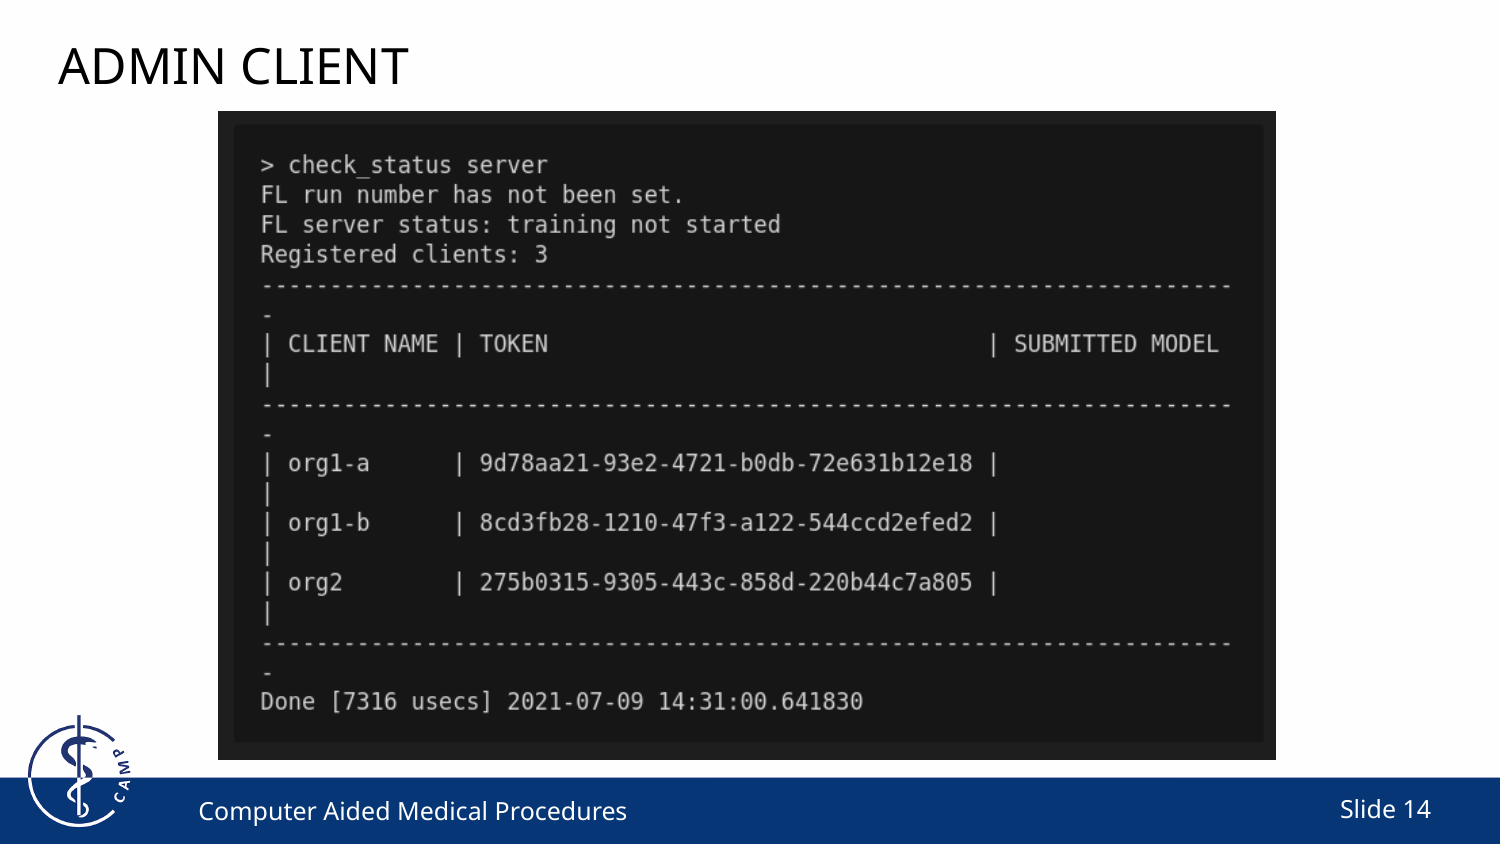

# ADMIN CLIENT
Computer Aided Medical Procedures
Slide